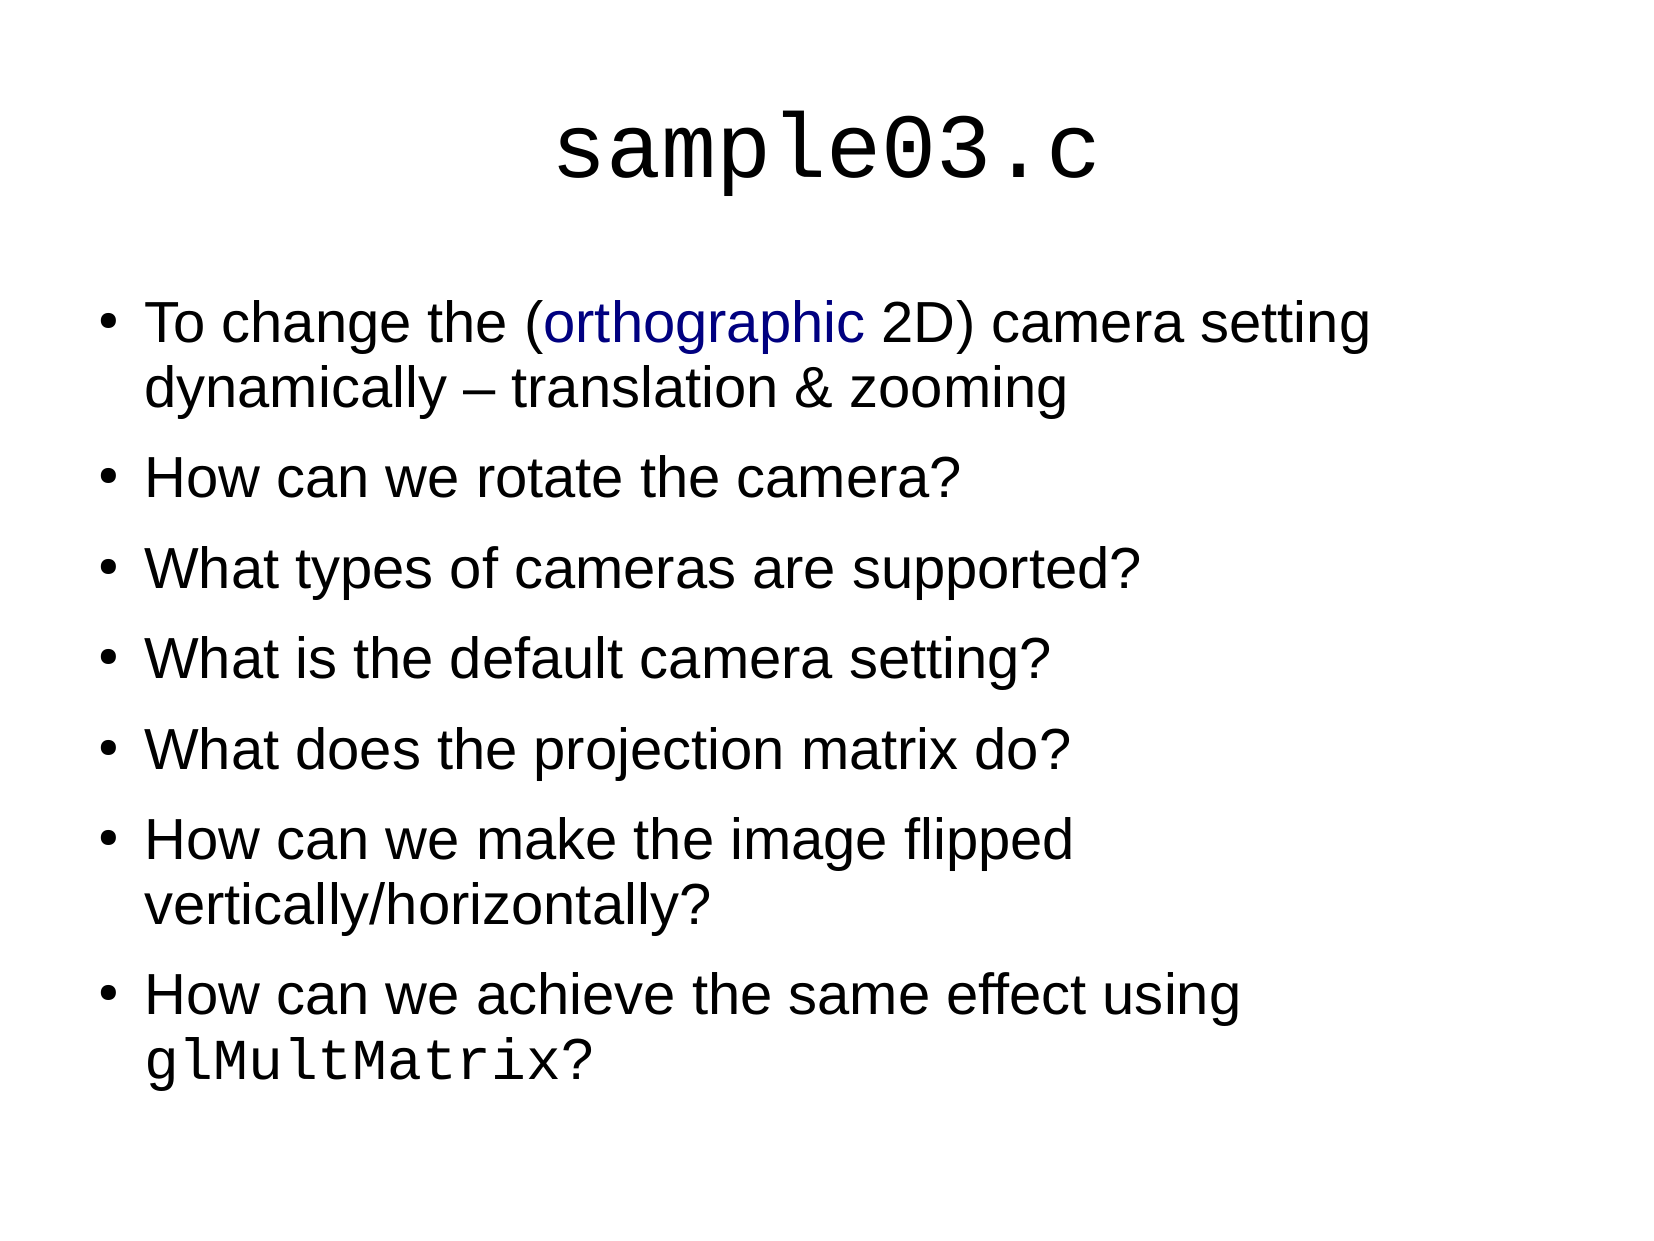

# sample03.c
To change the (orthographic 2D) camera setting dynamically – translation & zooming
How can we rotate the camera?
What types of cameras are supported?
What is the default camera setting?
What does the projection matrix do?
How can we make the image flipped vertically/horizontally?
How can we achieve the same effect using glMultMatrix?